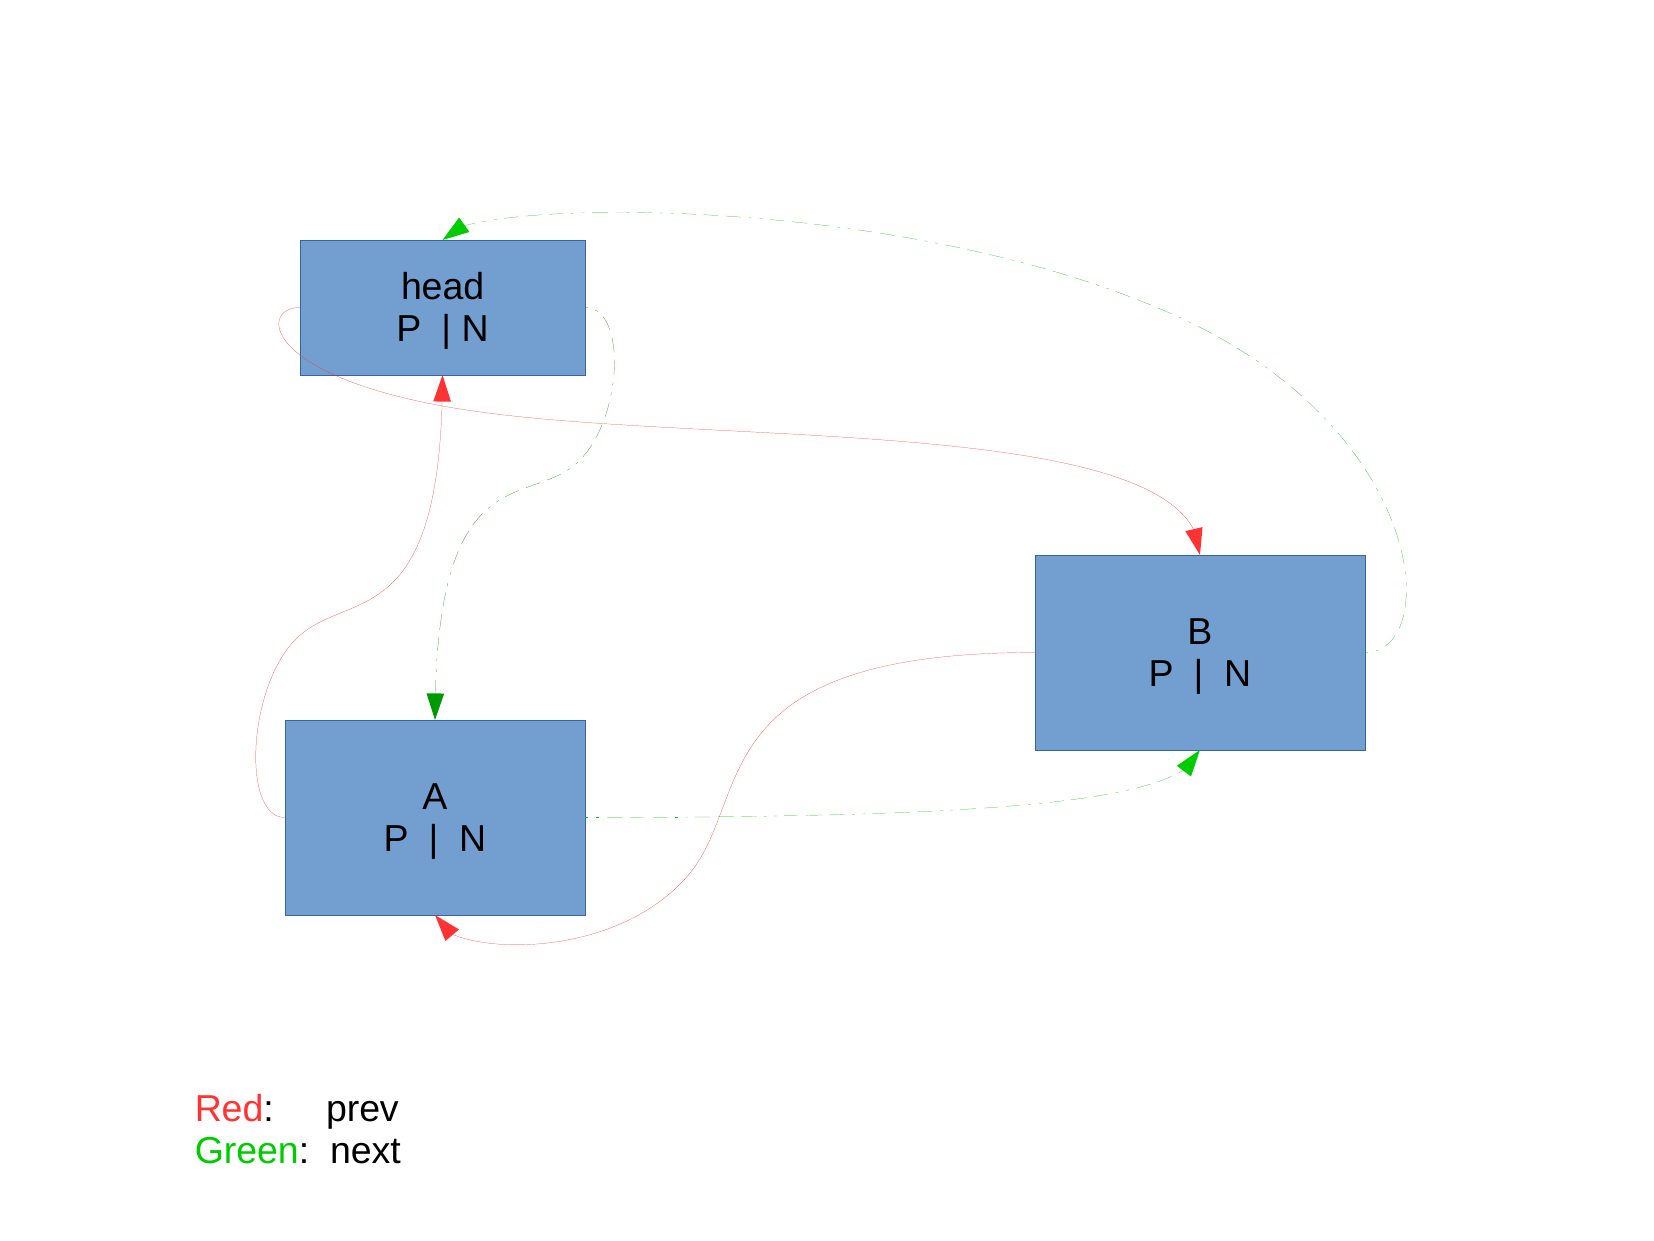

head
P | N
B
P | N
A
P | N
Red: prev
Green: next